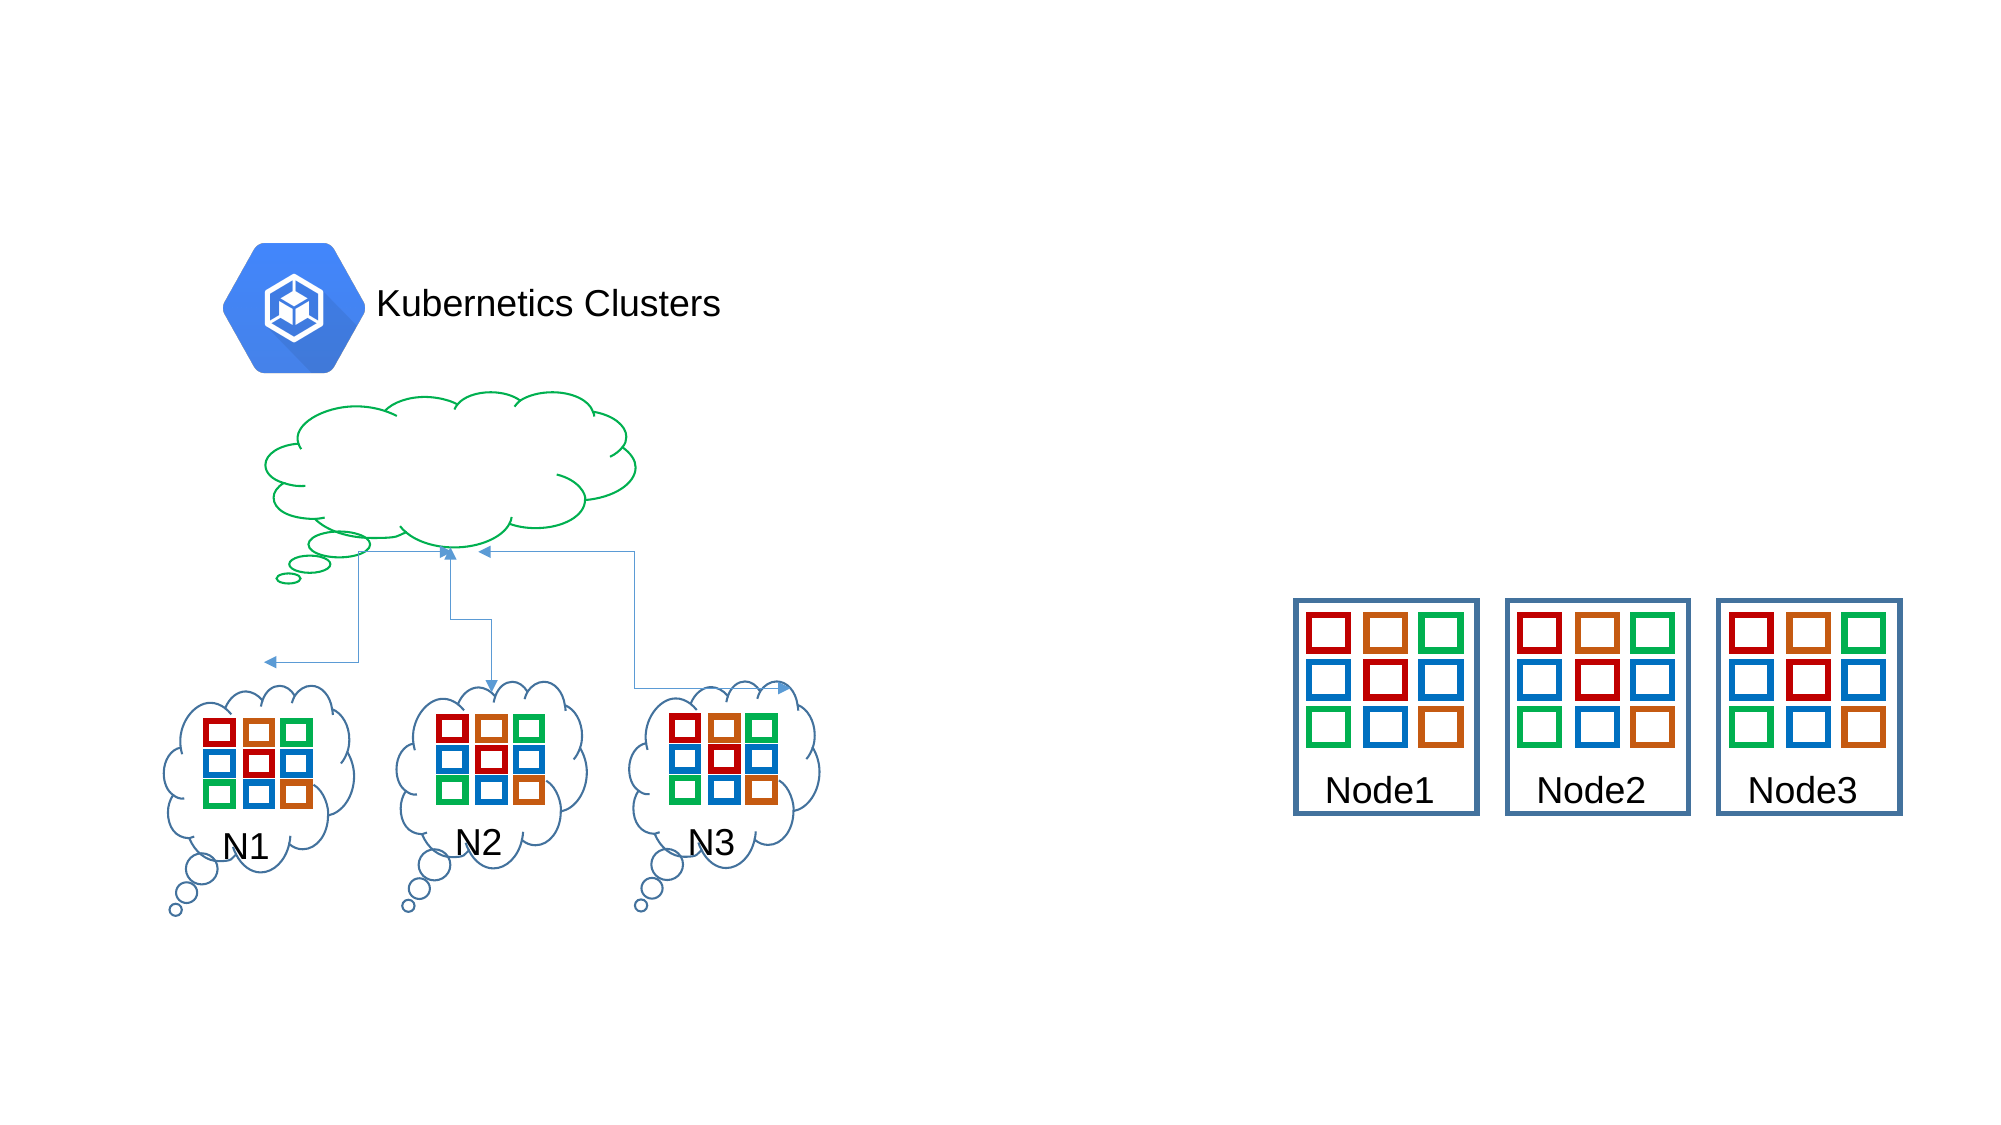

Kubernetics Clusters
Master
N3
N2
N1
Node1
Node2
Node3